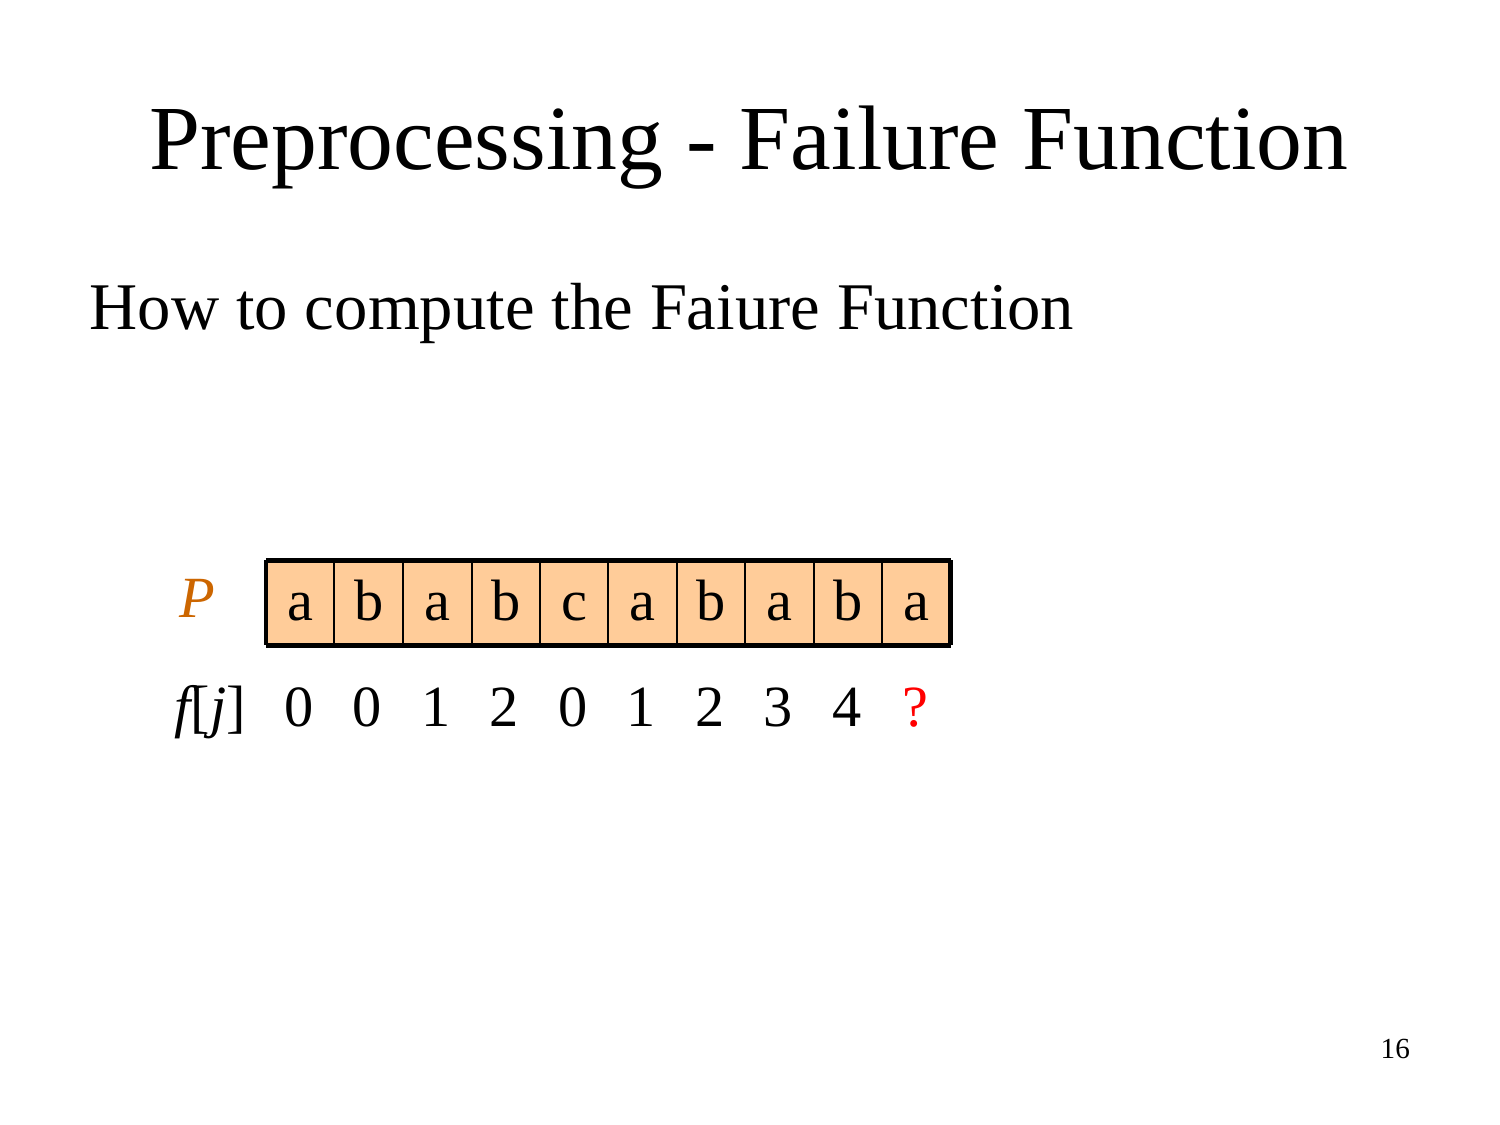

# Preprocessing - Failure Function
How to compute the Faiure Function
P
a
b
a
b
c
a
b
a
b
a
f[j]
0
0
1
2
0
1
2
3
4
?
16